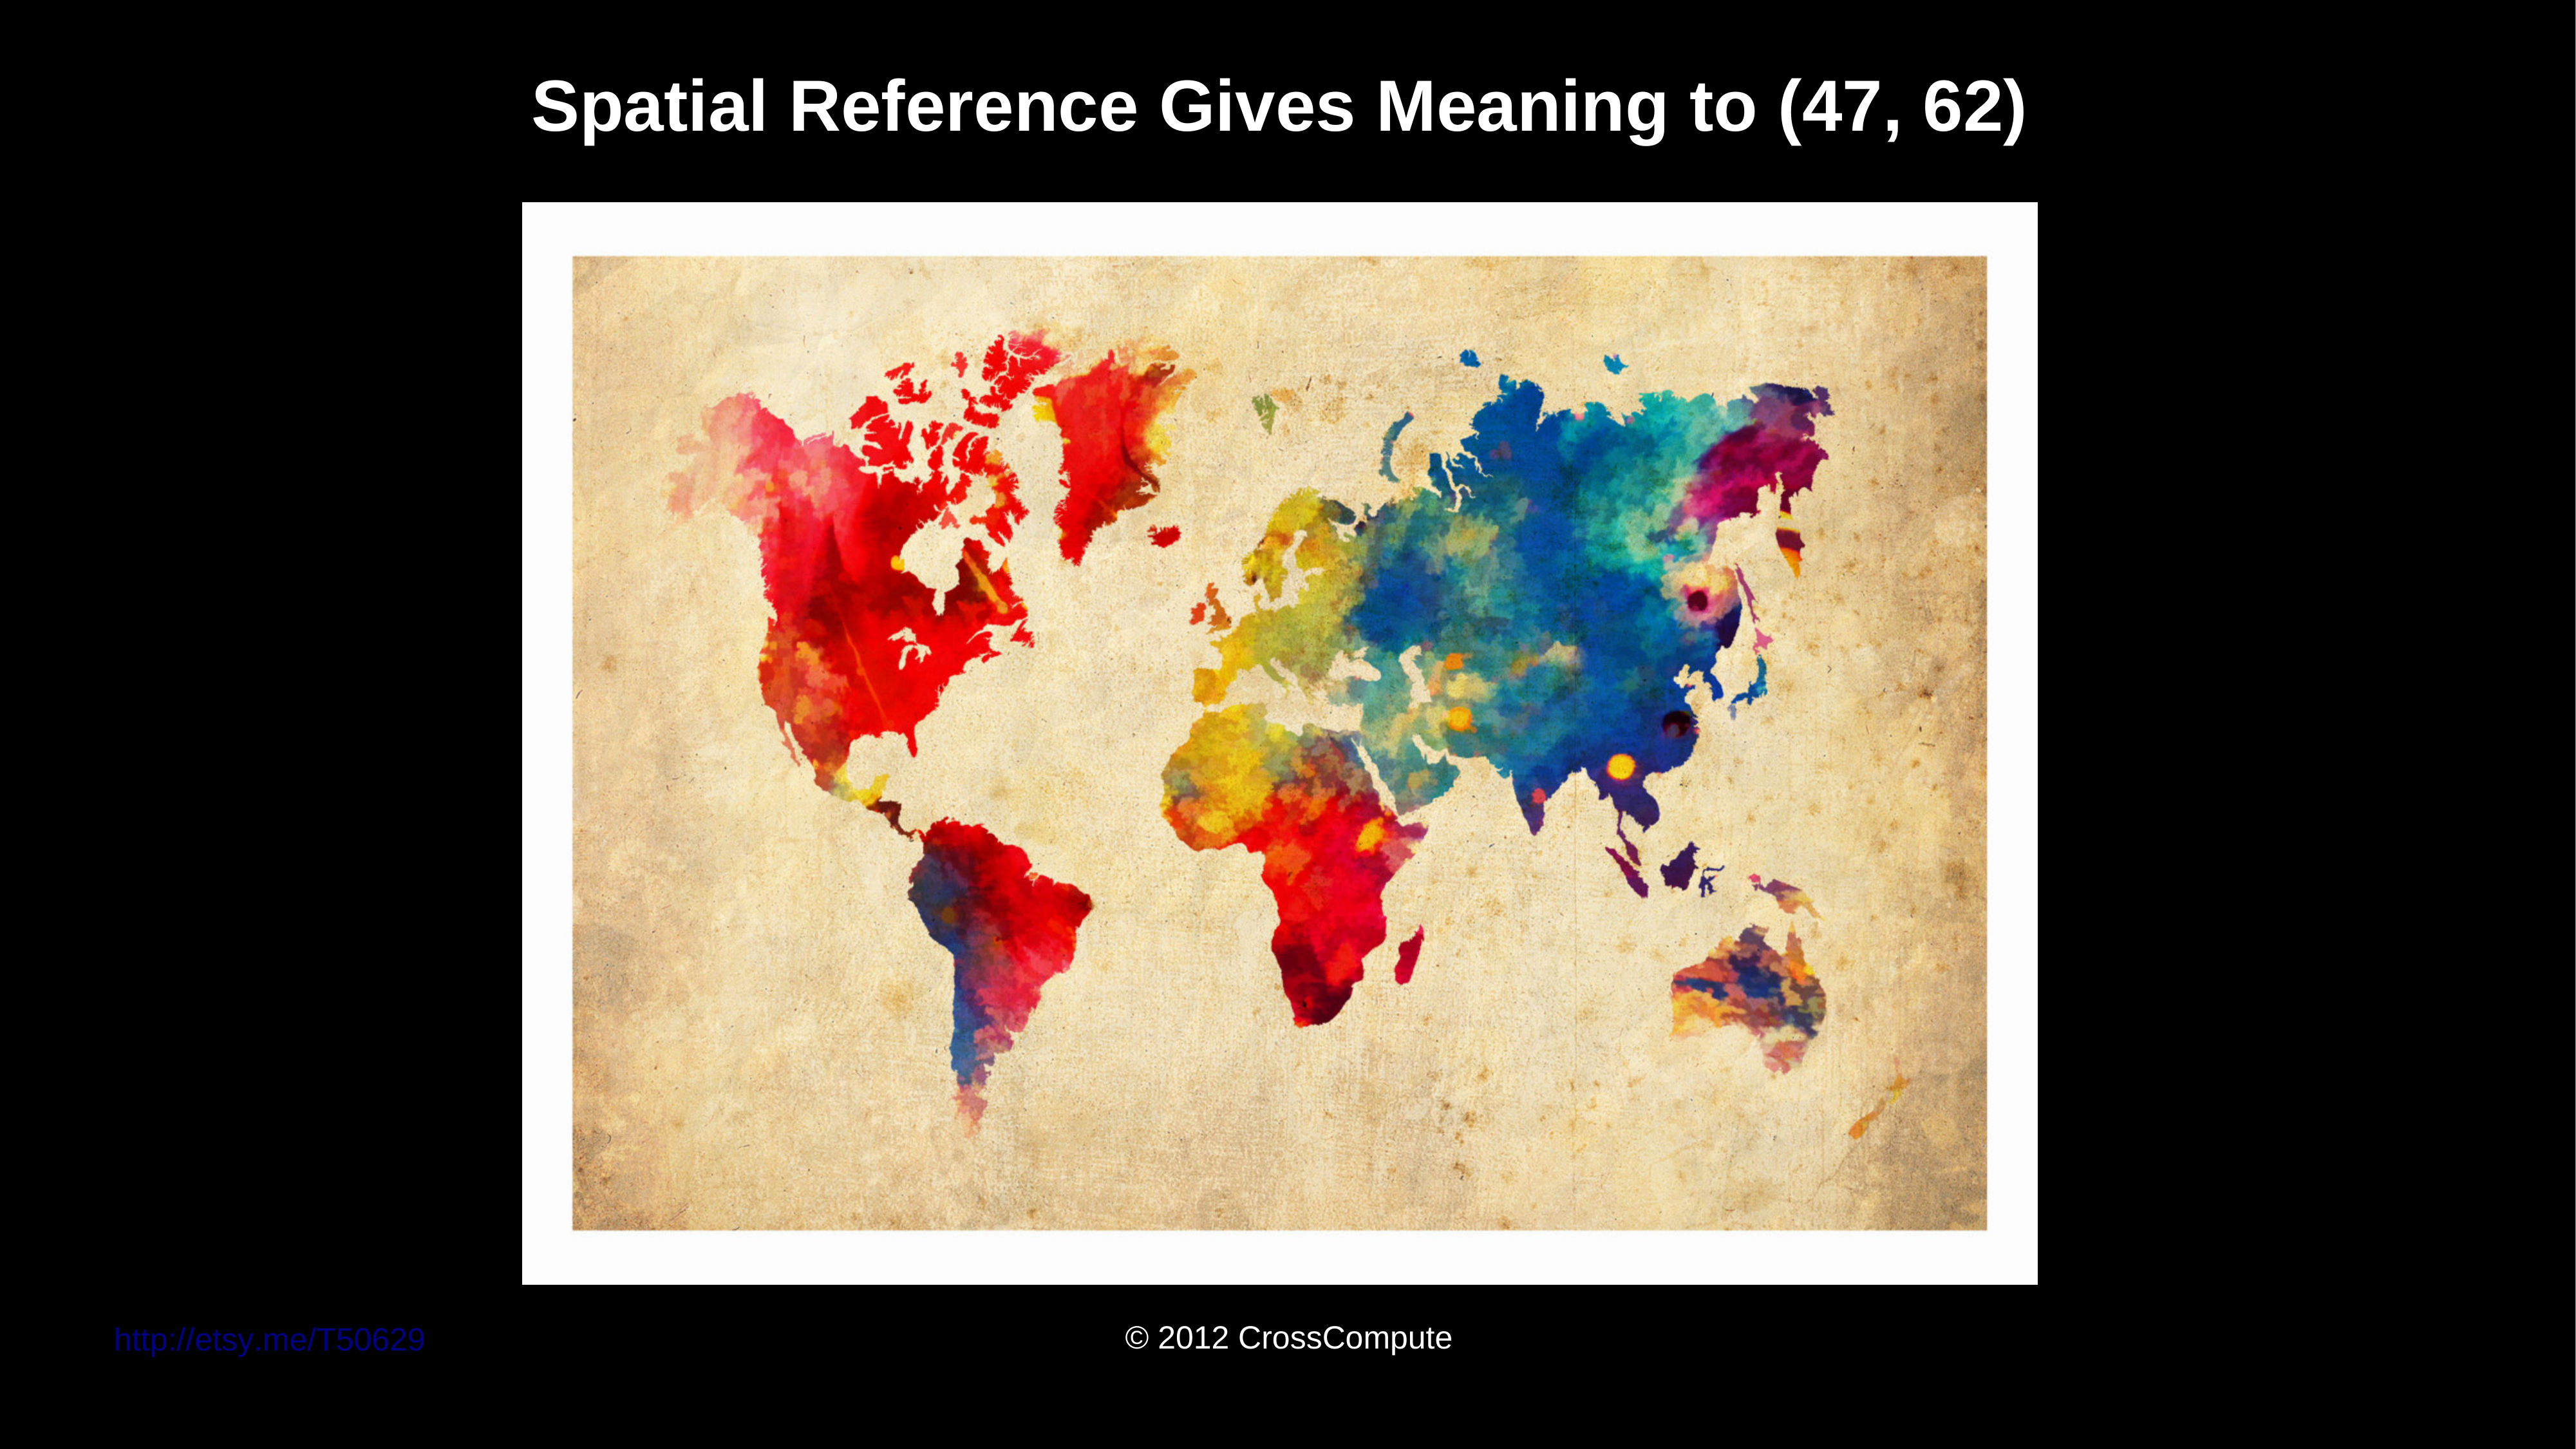

# Spatial Reference Gives Meaning to (47, 62)
http://etsy.me/T50629
© 2012 CrossCompute